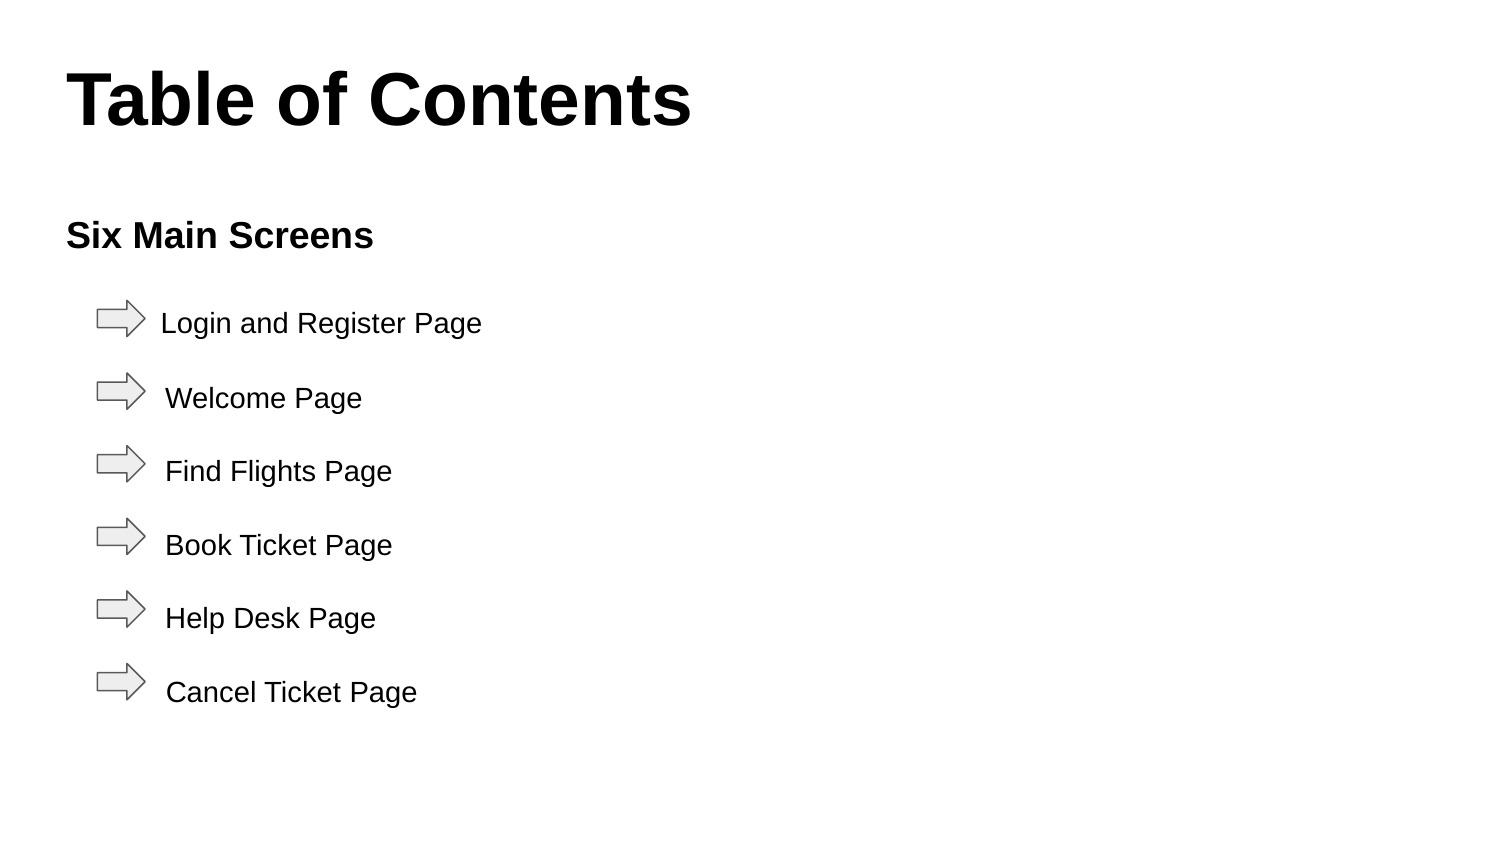

# Table of Contents
Six Main Screens
 Login and Register Page
 Welcome Page
 Find Flights Page
 Book Ticket Page
 Help Desk Page
	 Cancel Ticket Page